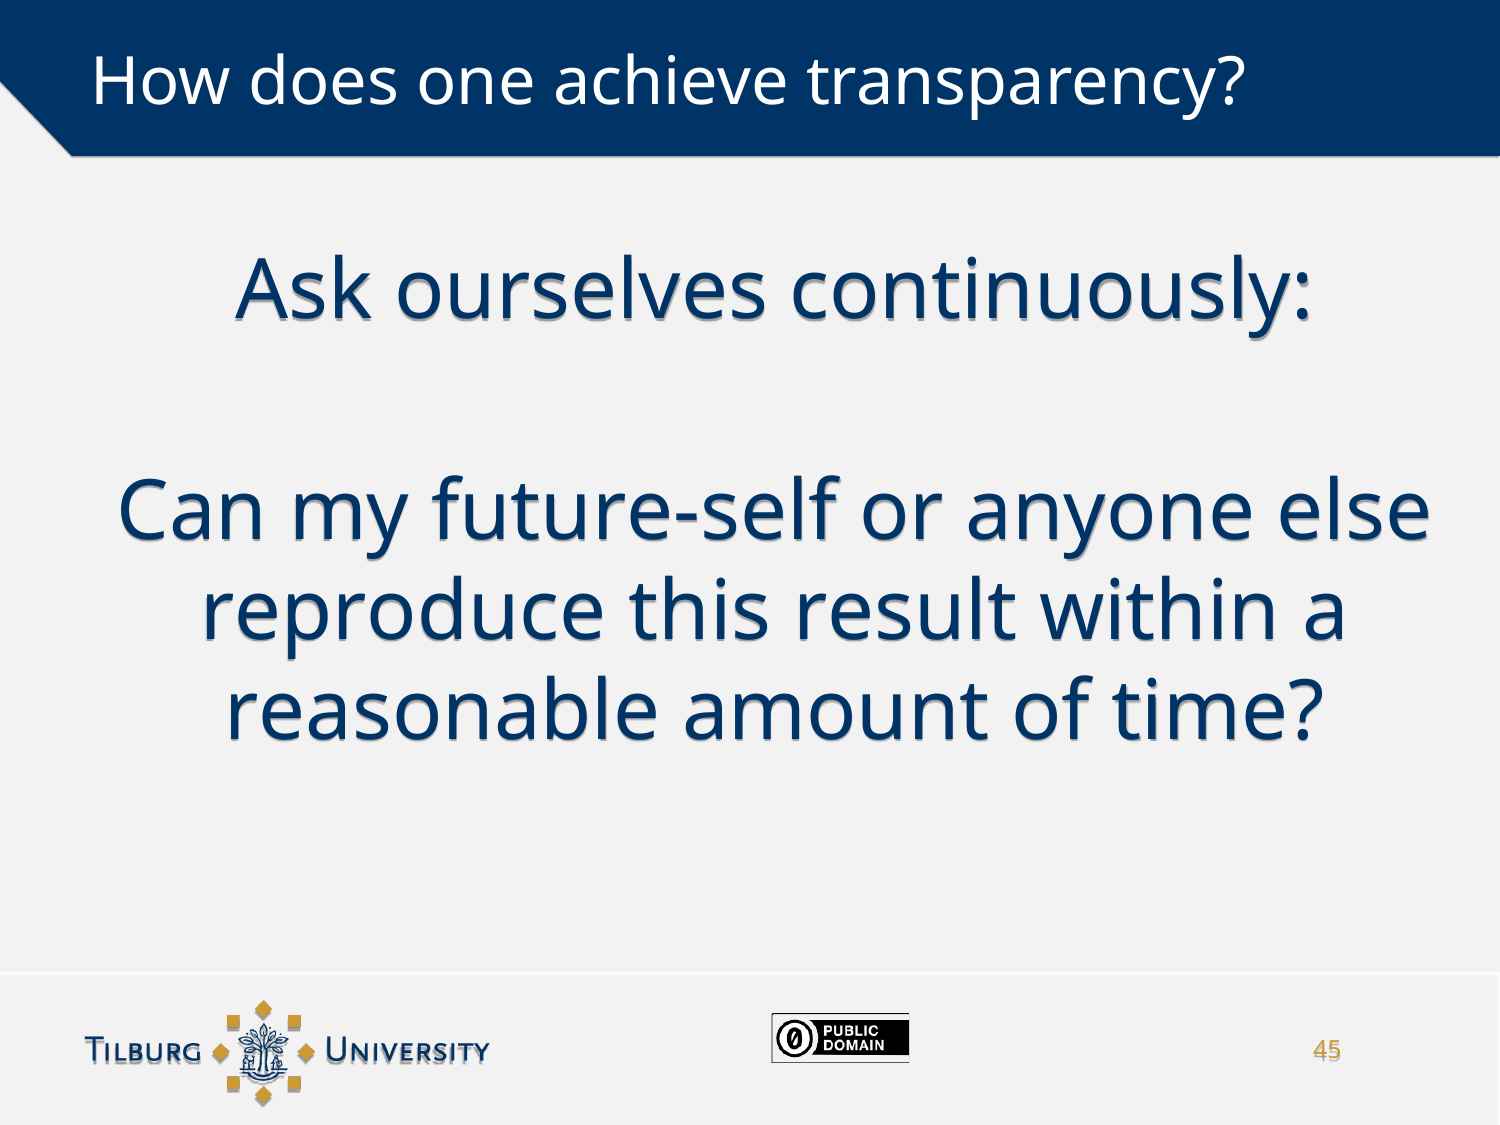

# How does one achieve transparency?
Ask ourselves continuously:
Can my future-self or anyone else reproduce this result within a reasonable amount of time?